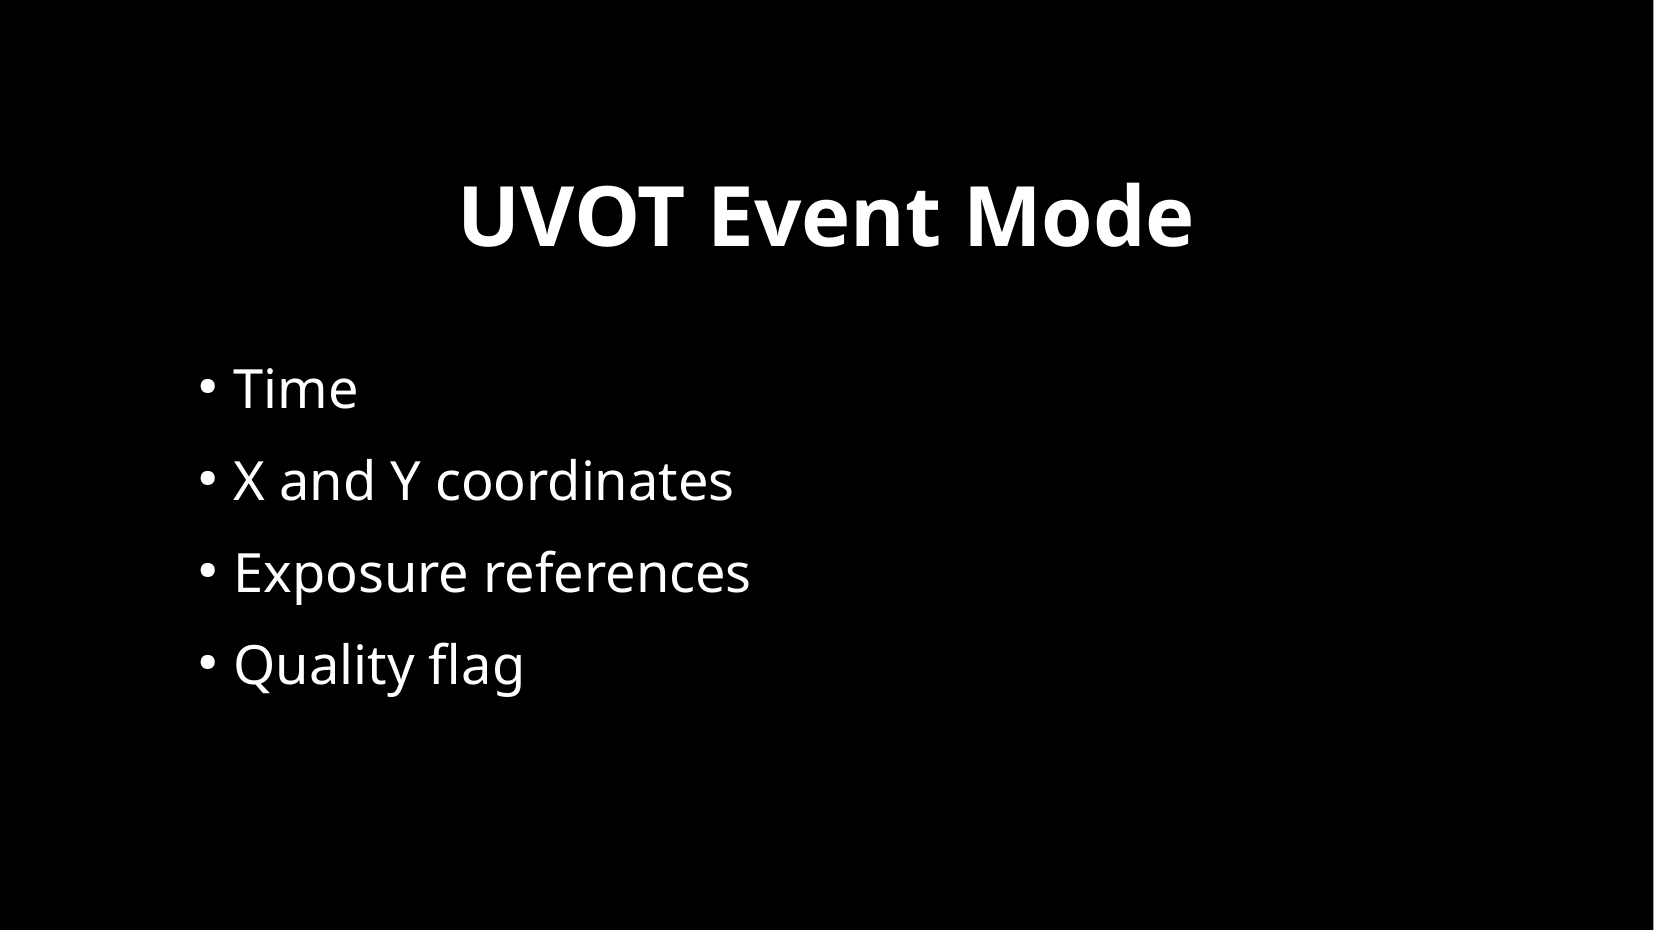

UVOT Event Mode
Time
X and Y coordinates
Exposure references
Quality flag